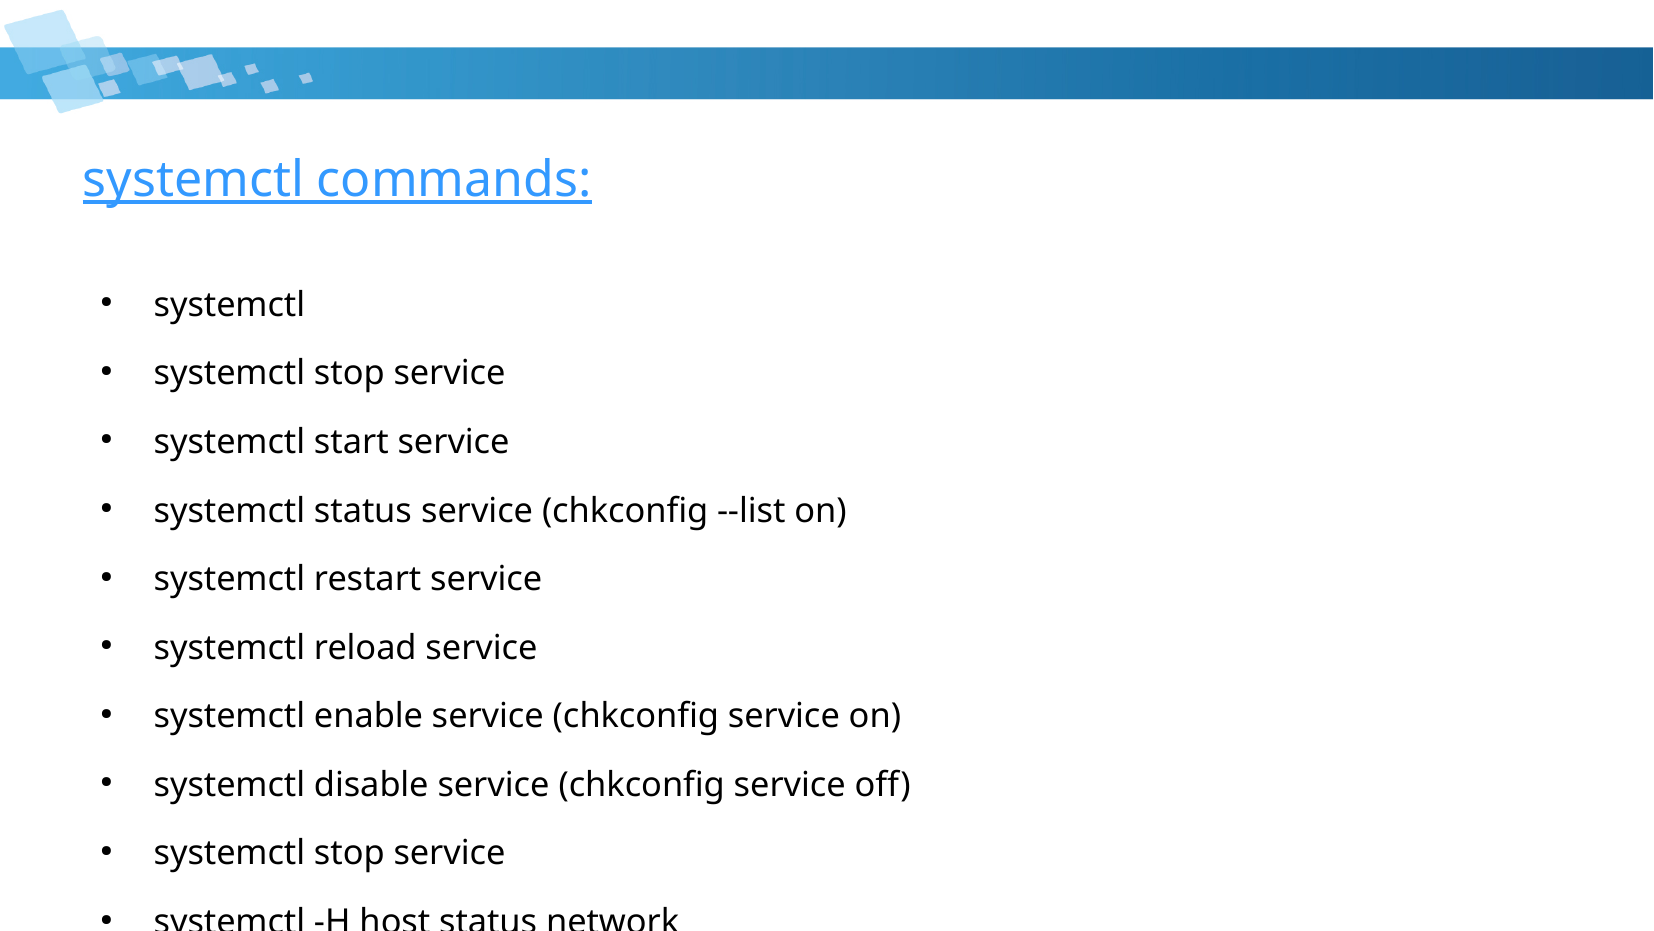

# systemctl commands:
systemctl
systemctl stop service
systemctl start service
systemctl status service (chkconfig --list on)
systemctl restart service
systemctl reload service
systemctl enable service (chkconfig service on)
systemctl disable service (chkconfig service off)
systemctl stop service
systemctl -H host status network